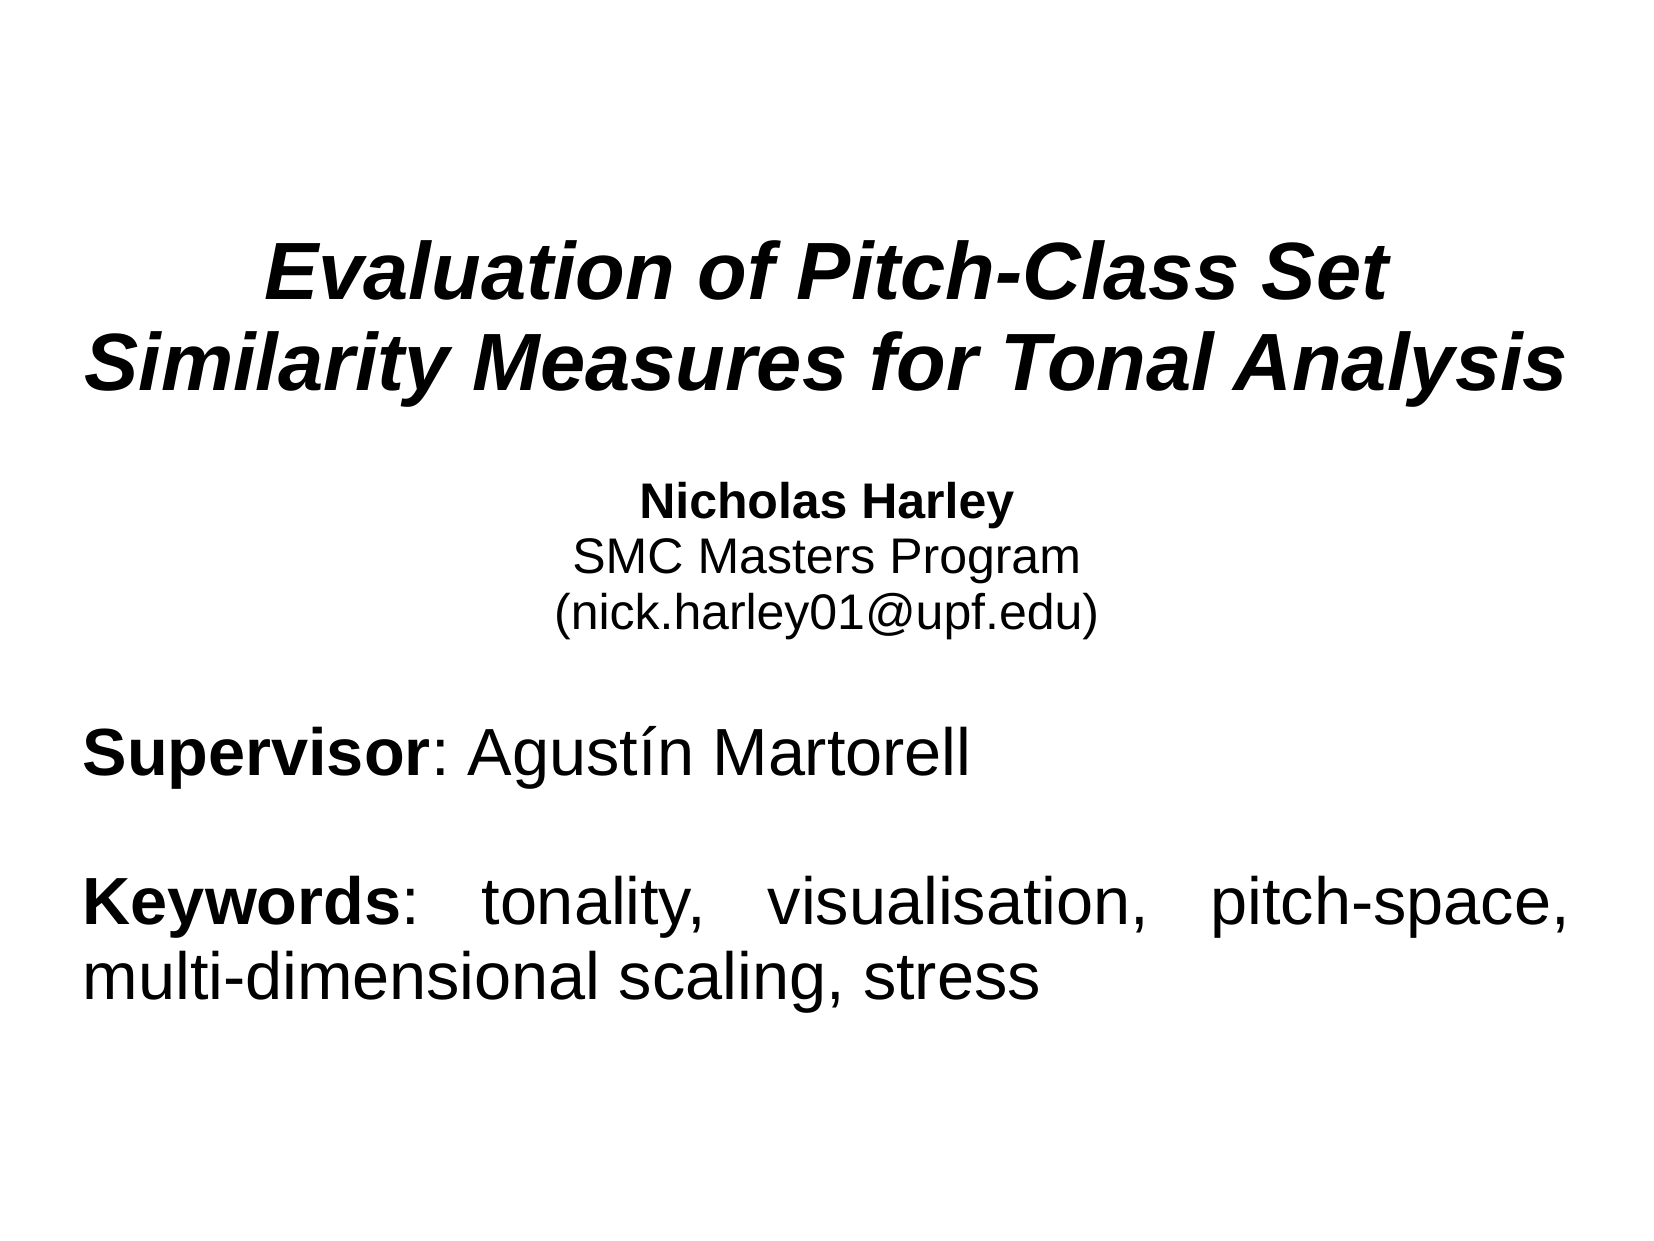

# Evaluation of Pitch-Class Set Similarity Measures for Tonal Analysis
Nicholas Harley
SMC Masters Program
(nick.harley01@upf.edu)
Supervisor: Agustín Martorell
Keywords: tonality, visualisation, pitch-space, multi-dimensional scaling, stress